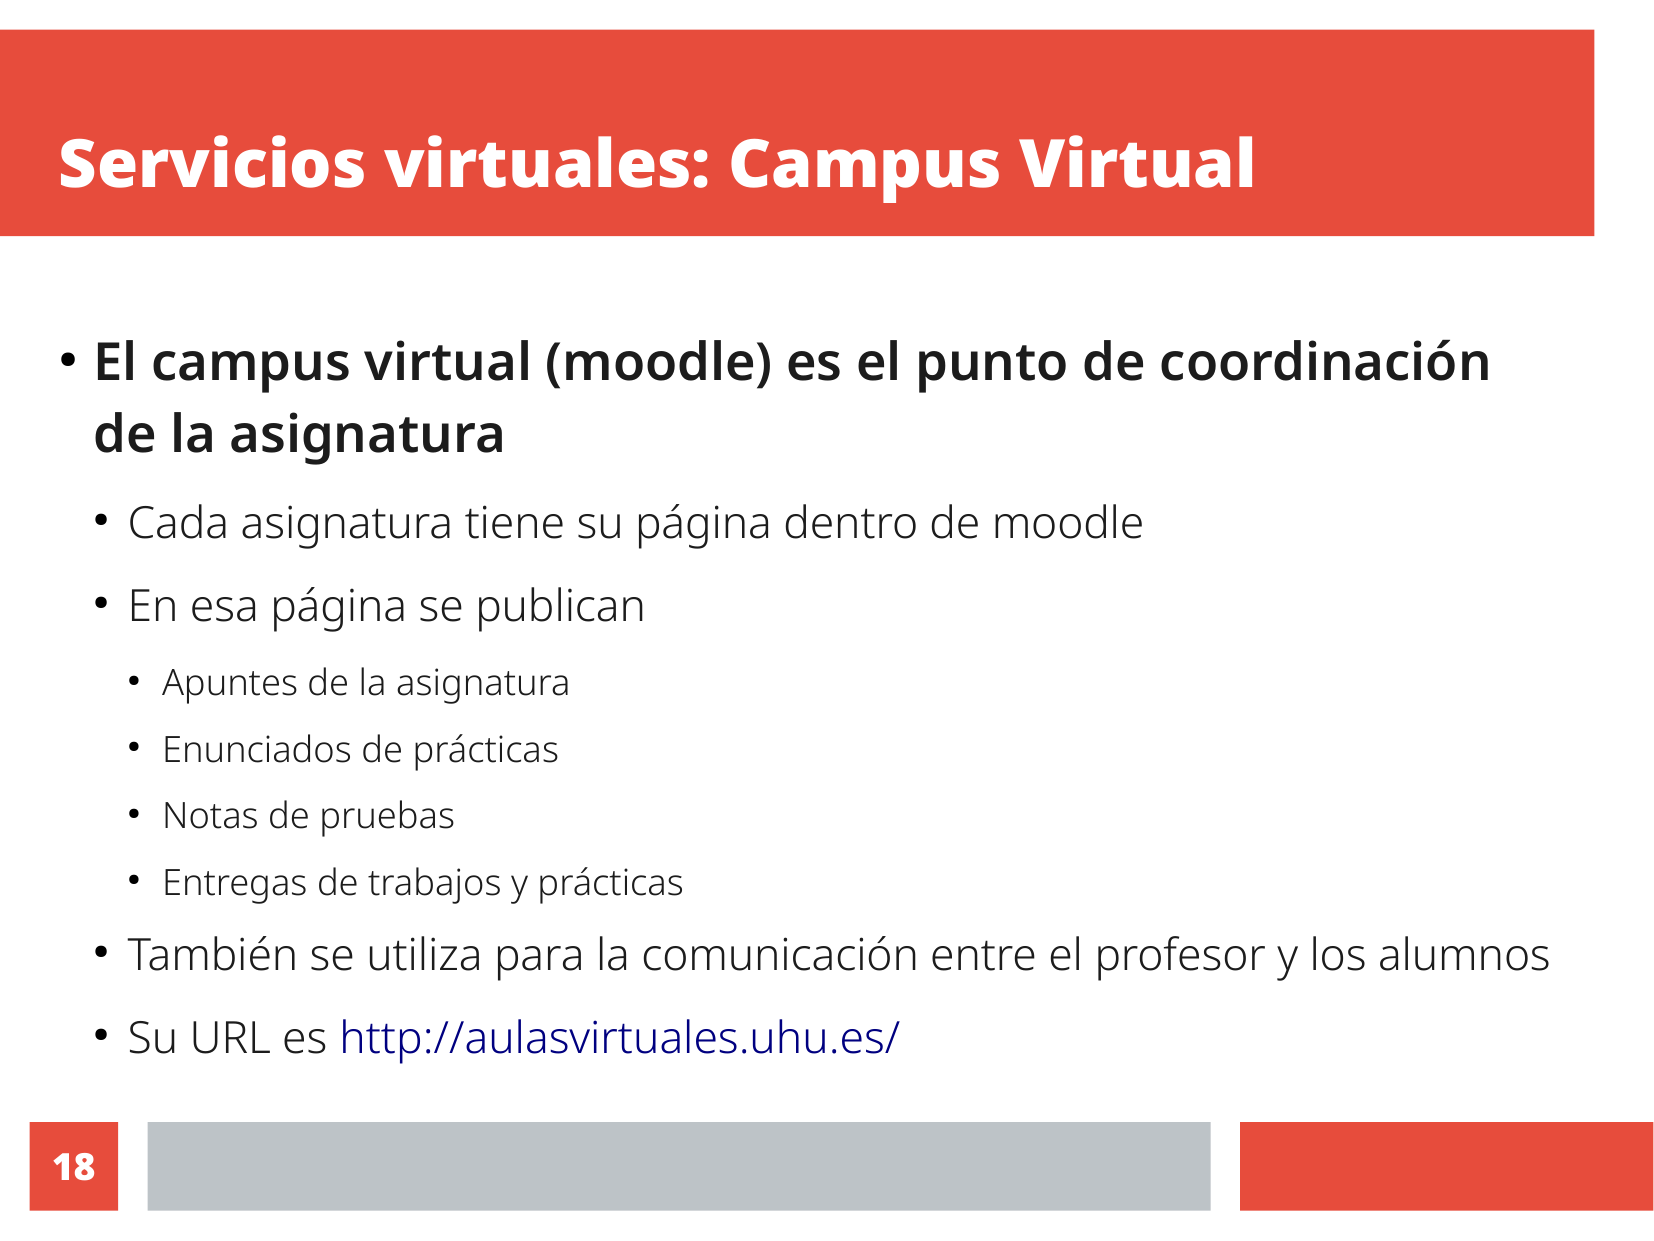

# Servicios virtuales: Campus Virtual
El campus virtual (moodle) es el punto de coordinación de la asignatura
Cada asignatura tiene su página dentro de moodle
En esa página se publican
Apuntes de la asignatura
Enunciados de prácticas
Notas de pruebas
Entregas de trabajos y prácticas
También se utiliza para la comunicación entre el profesor y los alumnos
Su URL es http://aulasvirtuales.uhu.es/
18